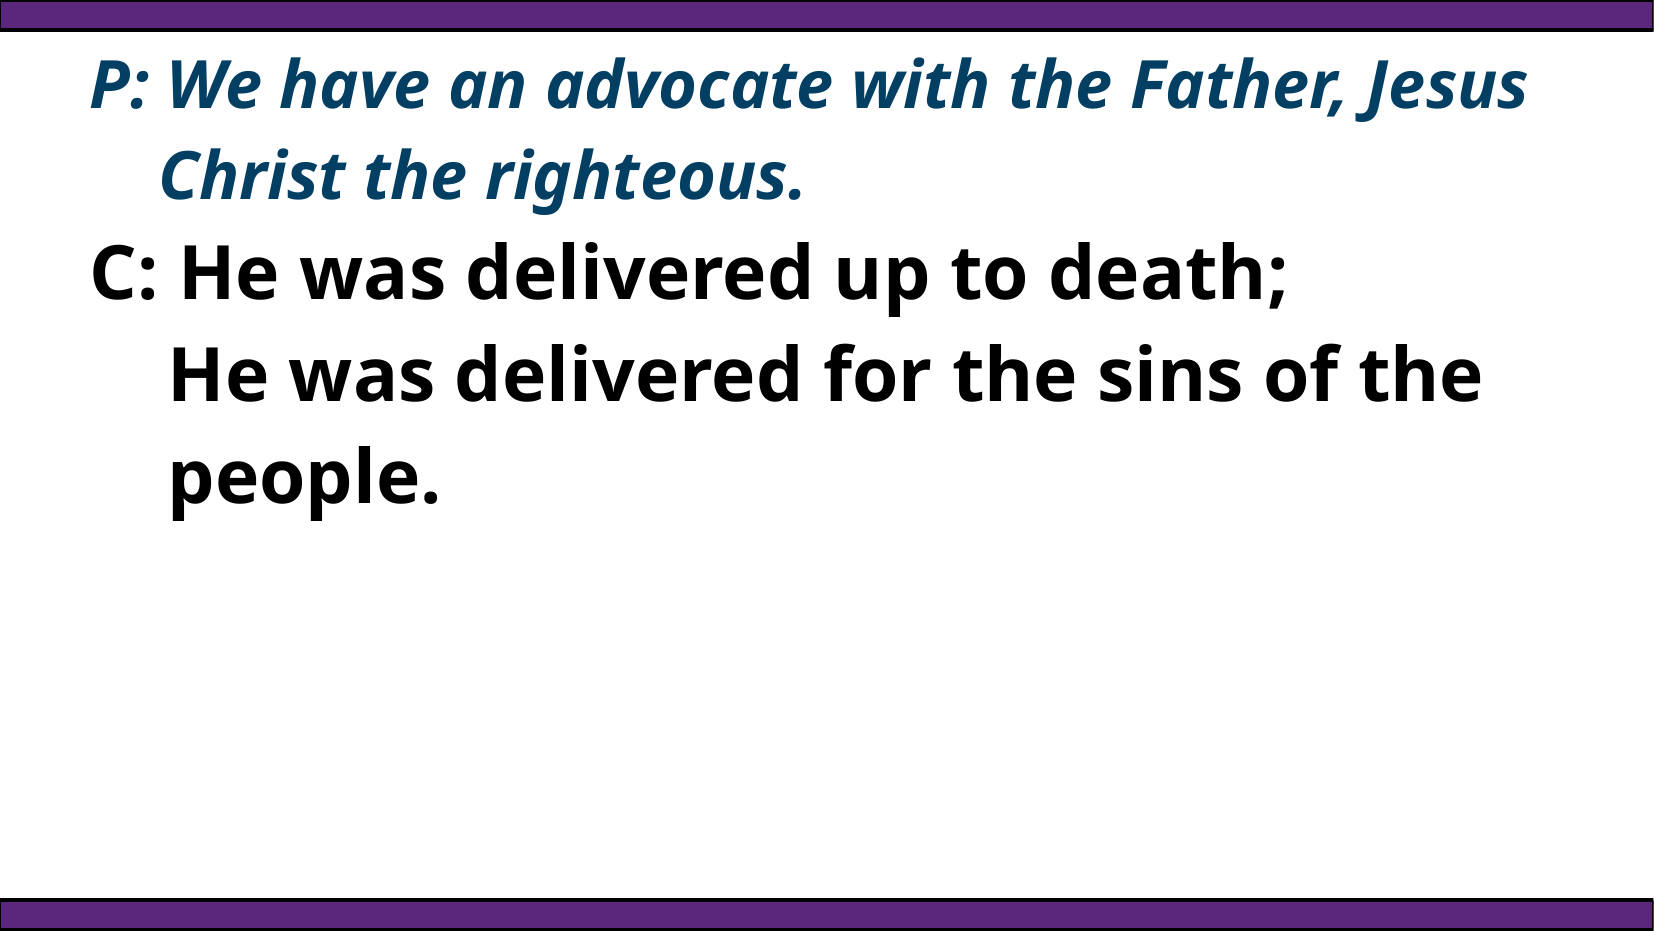

P: We have an advocate with the Father, Jesus
 Christ the righteous.
C: He was delivered up to death;
 He was delivered for the sins of the
 people.